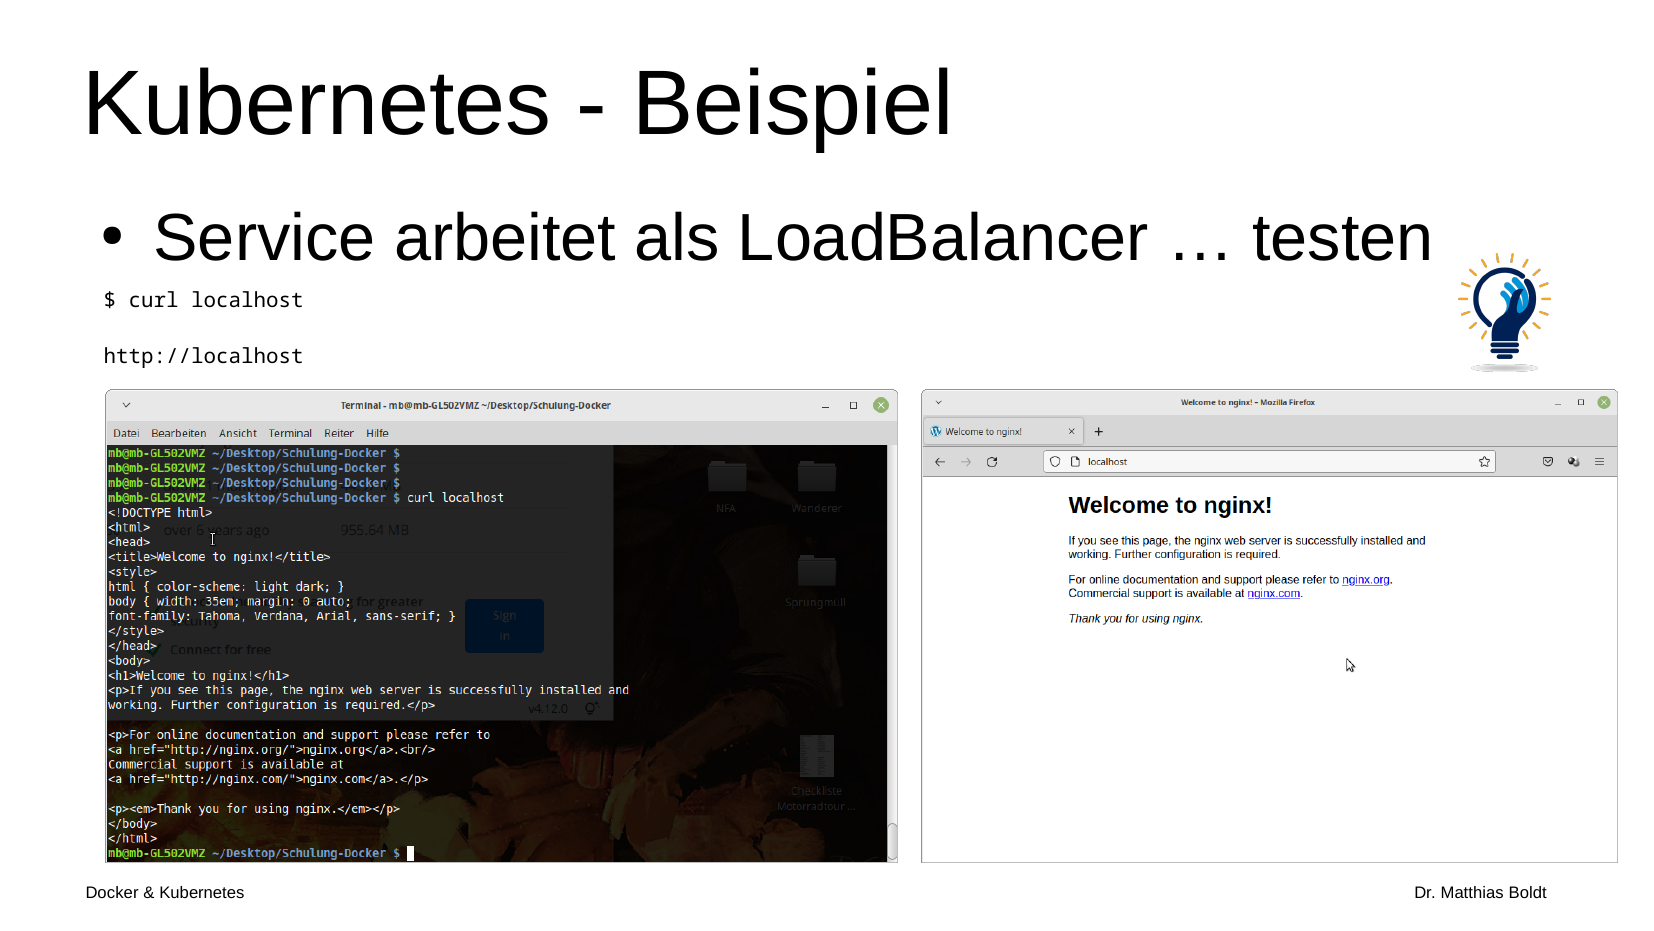

# Kubernetes - Beispiel
Service arbeitet als LoadBalancer … testen
$ curl localhost
http://localhost
Docker & Kubernetes																Dr. Matthias Boldt